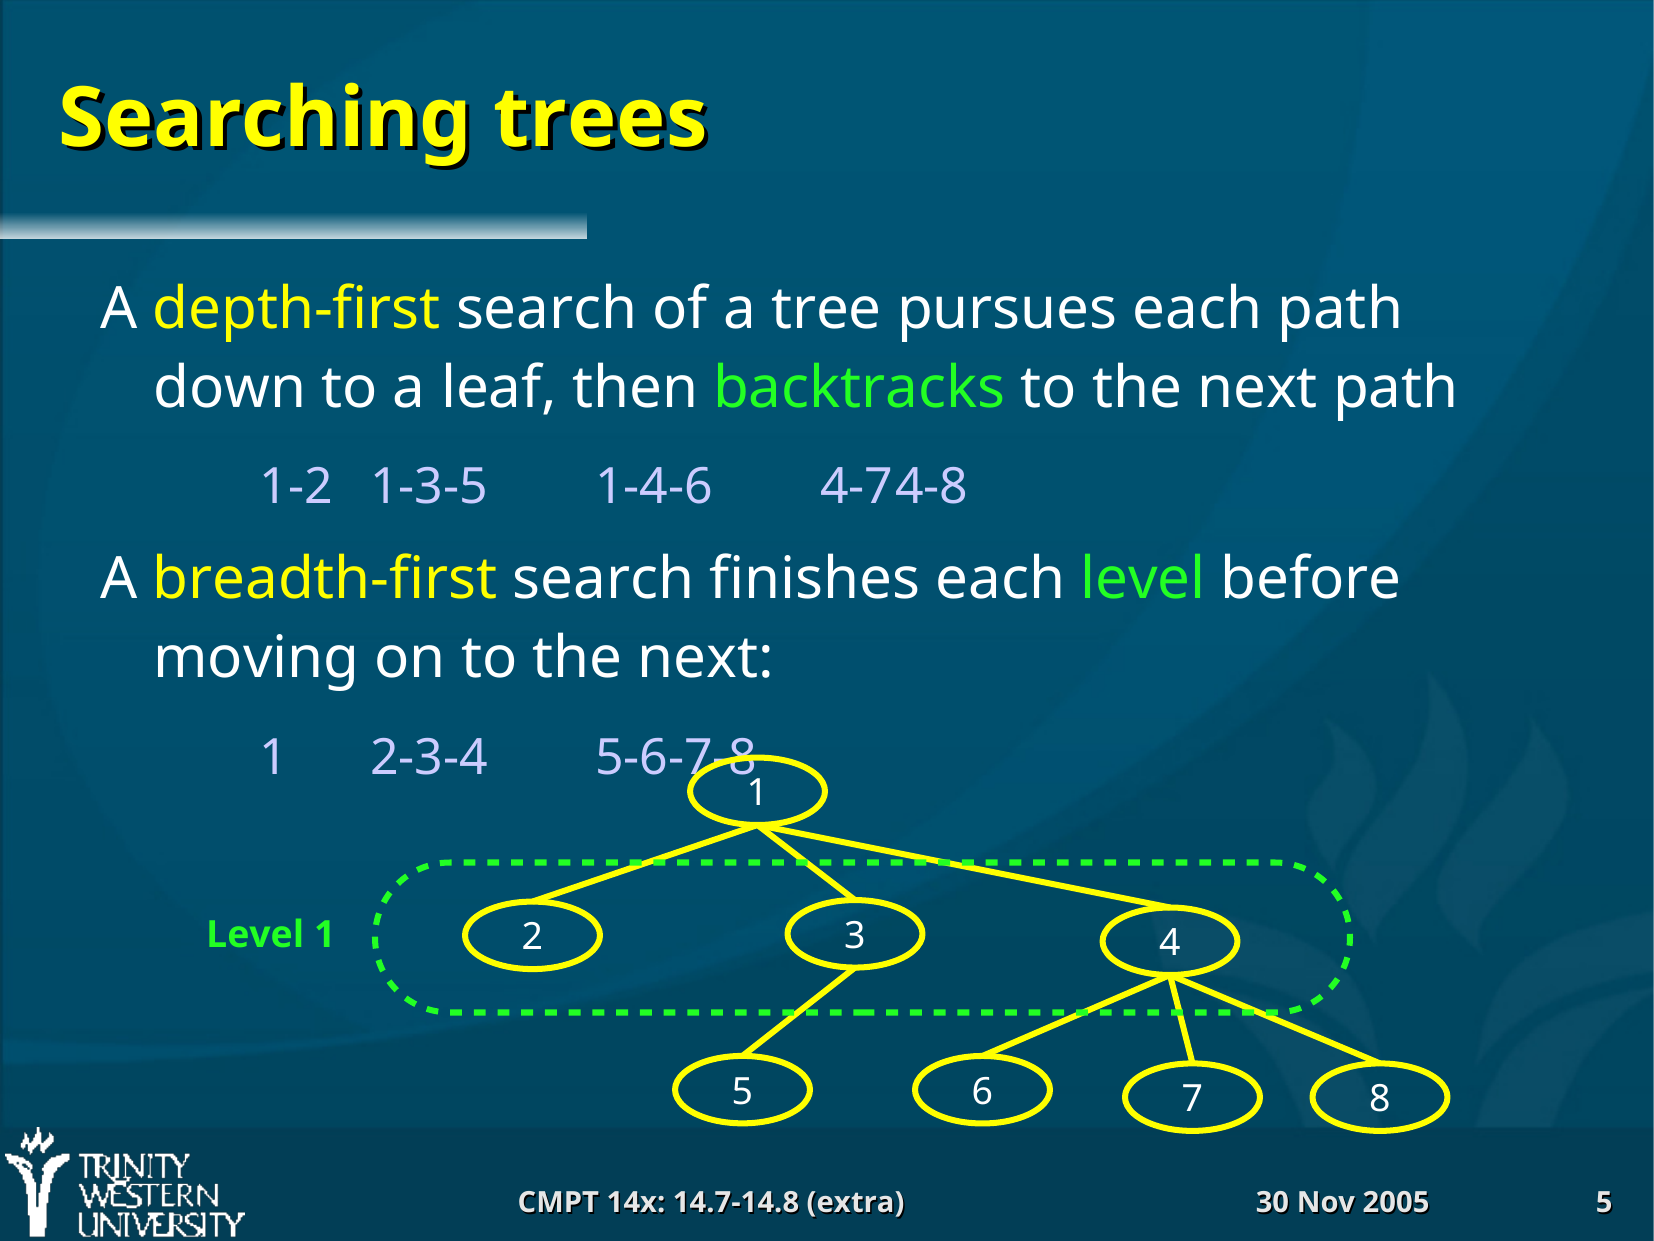

# Searching trees
A depth-first search of a tree pursues each path down to a leaf, then backtracks to the next path
1-2	1-3-5		1-4-6		4-7	4-8
A breadth-first search finishes each level before moving on to the next:
1	2-3-4		5-6-7-8
1
3
Level 1
2
4
5
6
7
8
CMPT 14x: 14.7-14.8 (extra)
30 Nov 2005
5